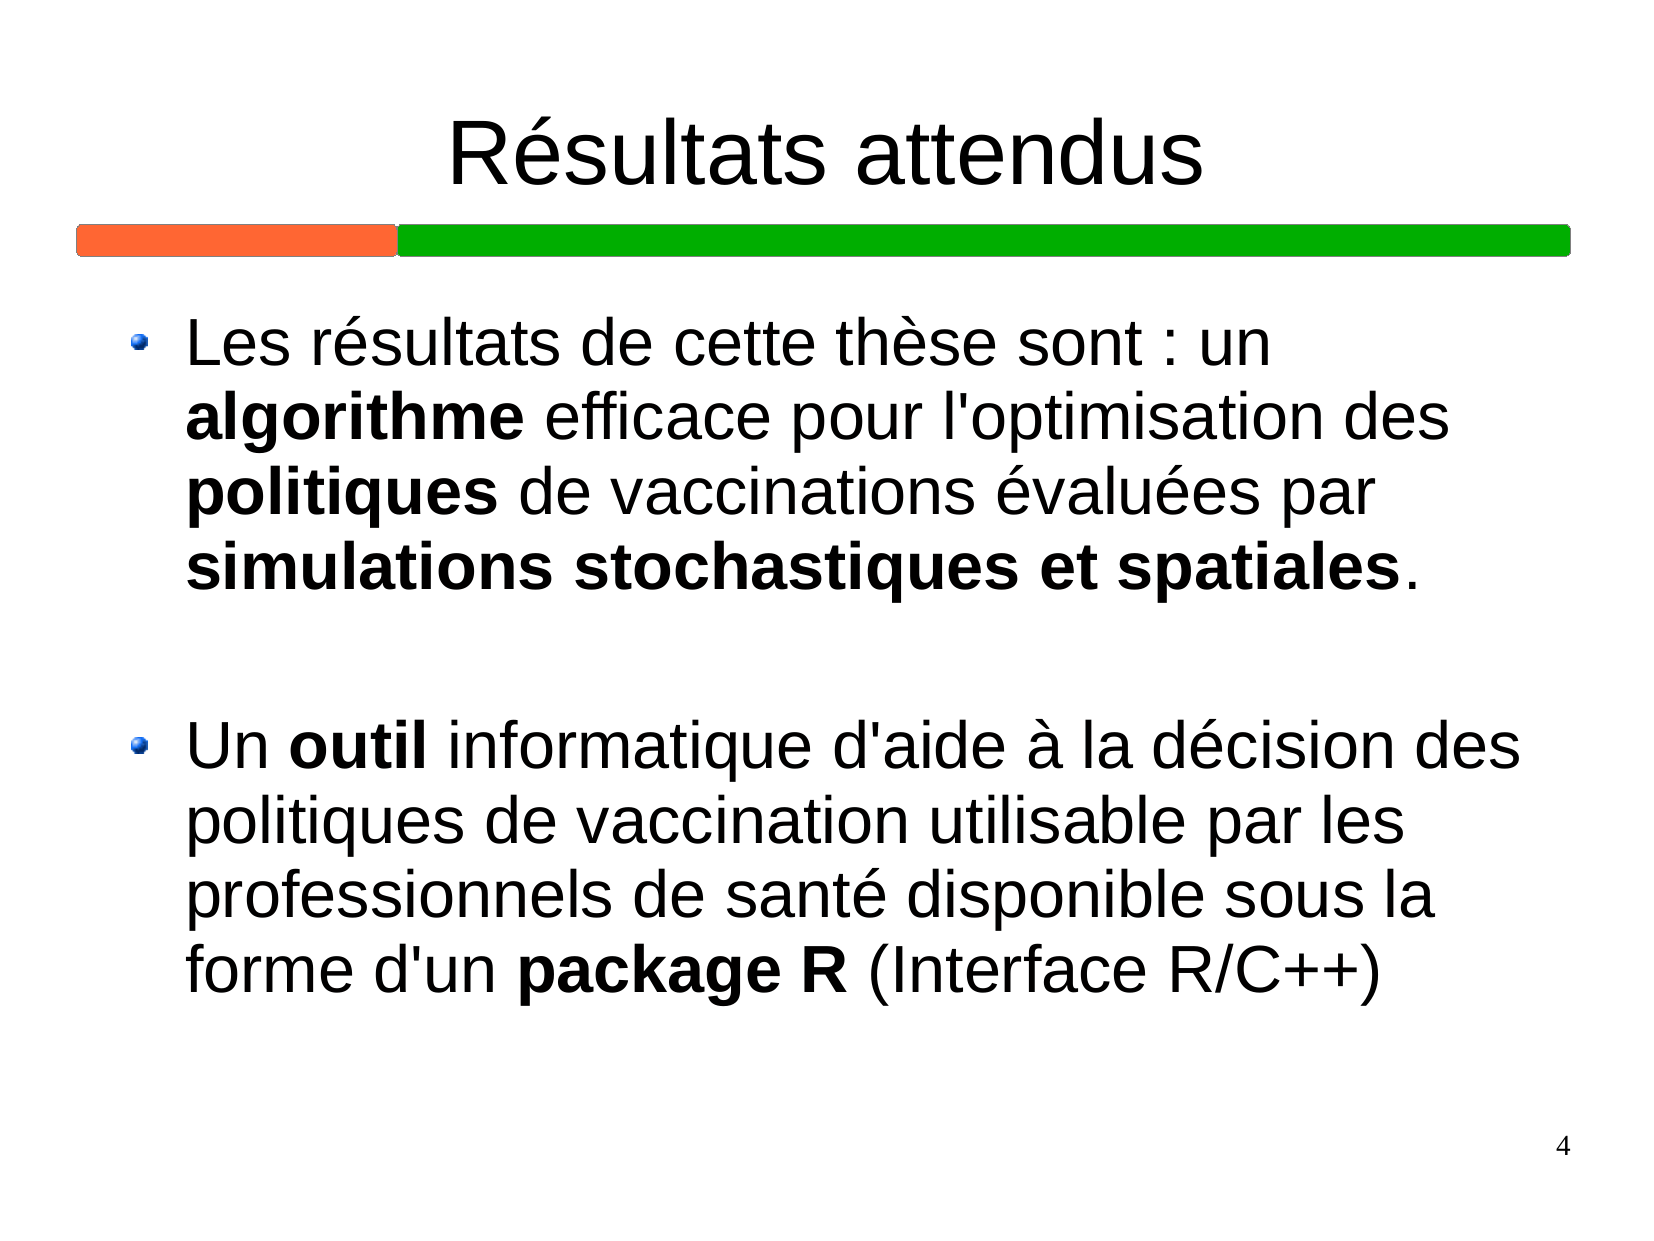

# Résultats attendus
Les résultats de cette thèse sont : un algorithme efficace pour l'optimisation des politiques de vaccinations évaluées par simulations stochastiques et spatiales.
Un outil informatique d'aide à la décision des politiques de vaccination utilisable par les professionnels de santé disponible sous la forme d'un package R (Interface R/C++)
4